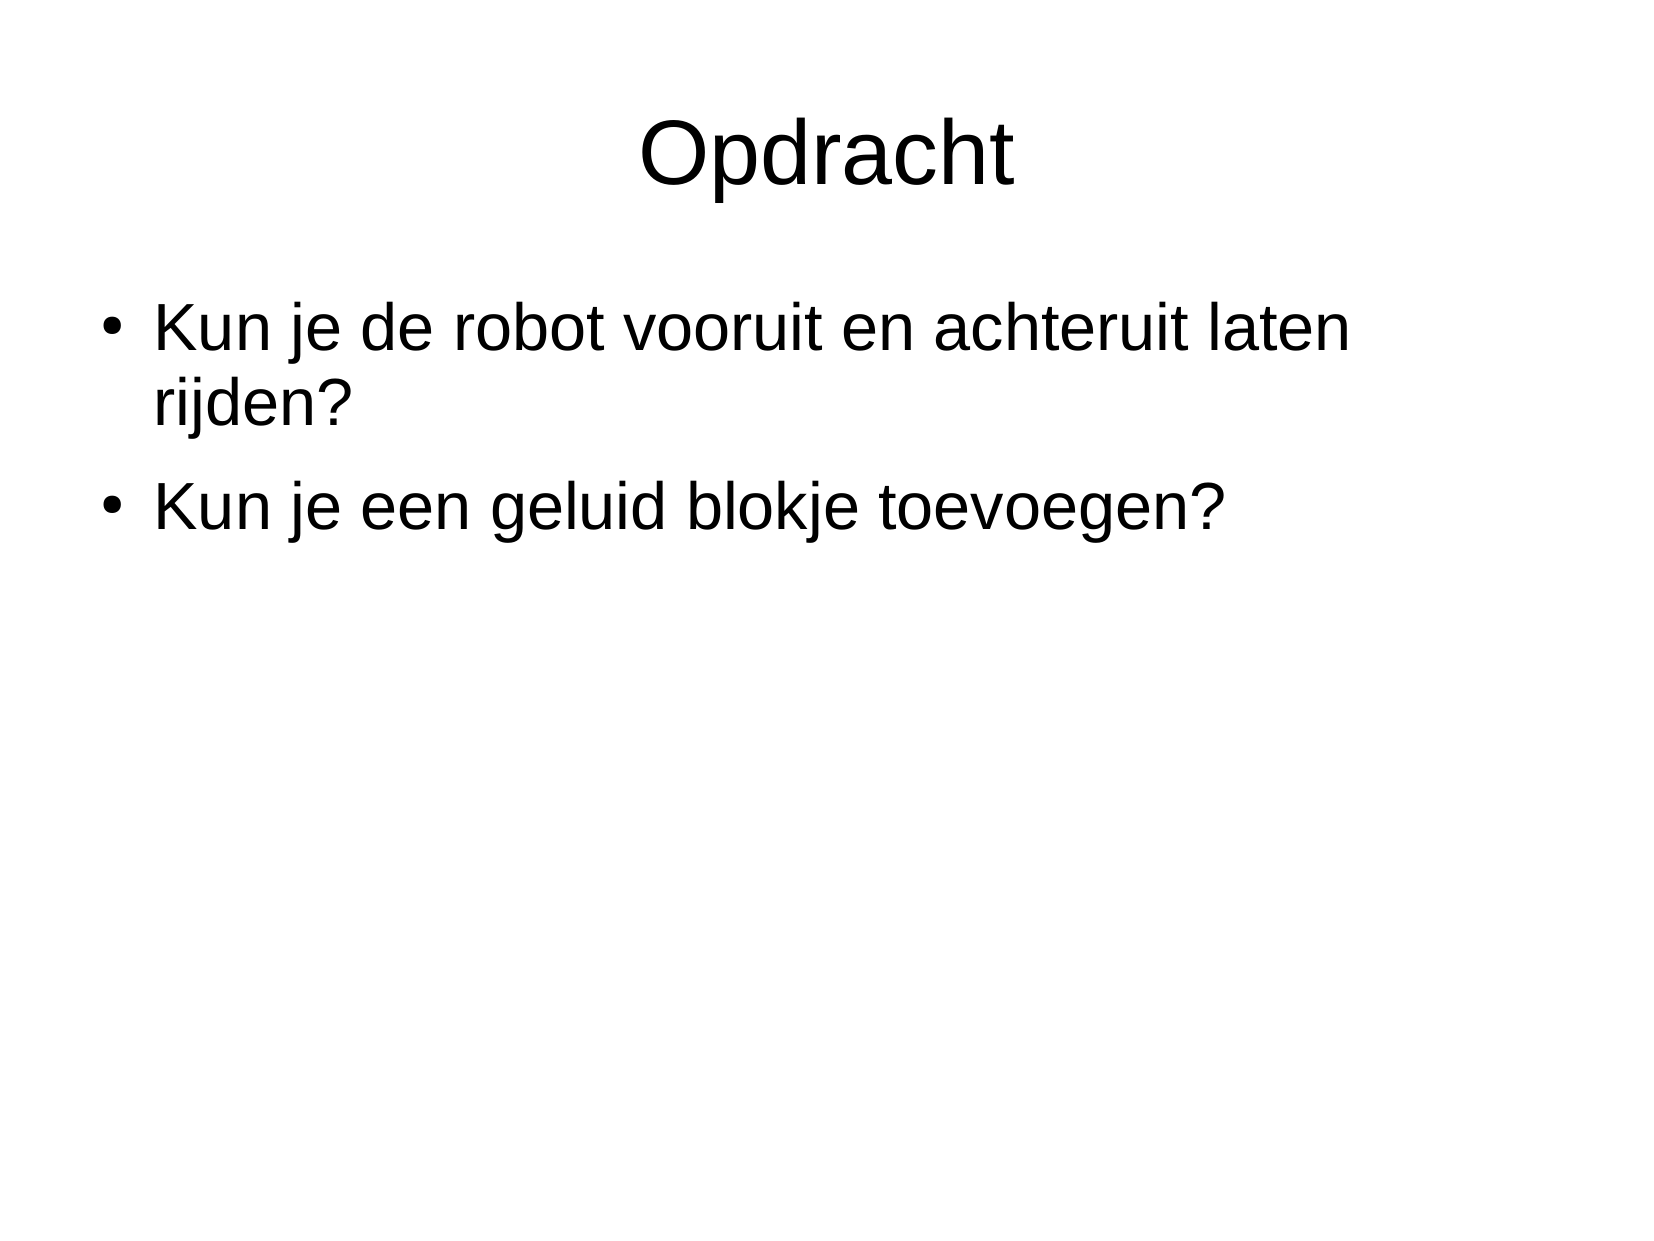

# Opdracht
Kun je de robot vooruit en achteruit laten rijden?
Kun je een geluid blokje toevoegen?